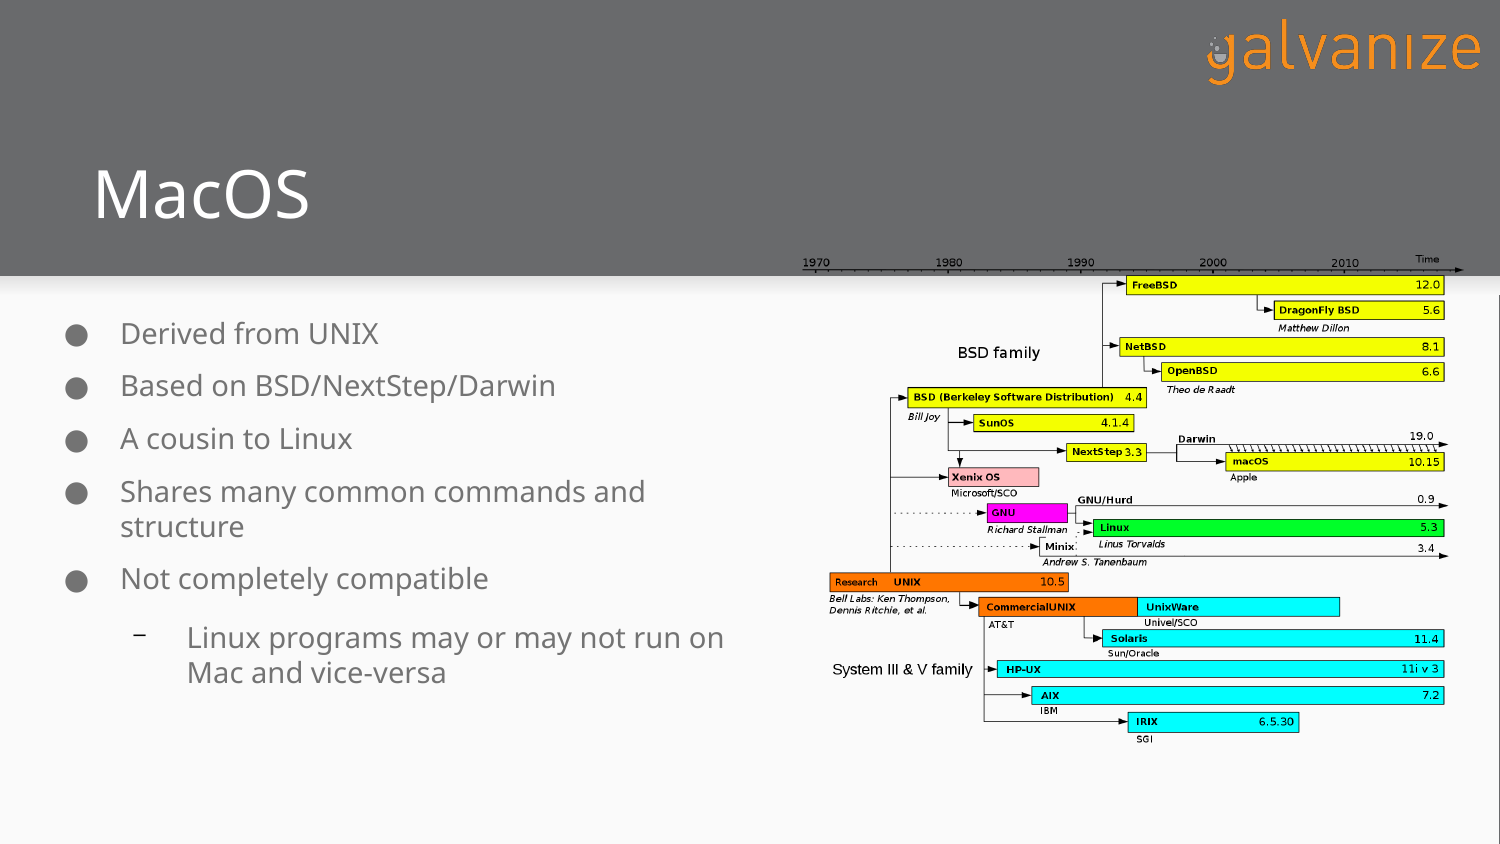

# MacOS
Derived from UNIX
Based on BSD/NextStep/Darwin
A cousin to Linux
Shares many common commands and structure
Not completely compatible
Linux programs may or may not run on Mac and vice-versa